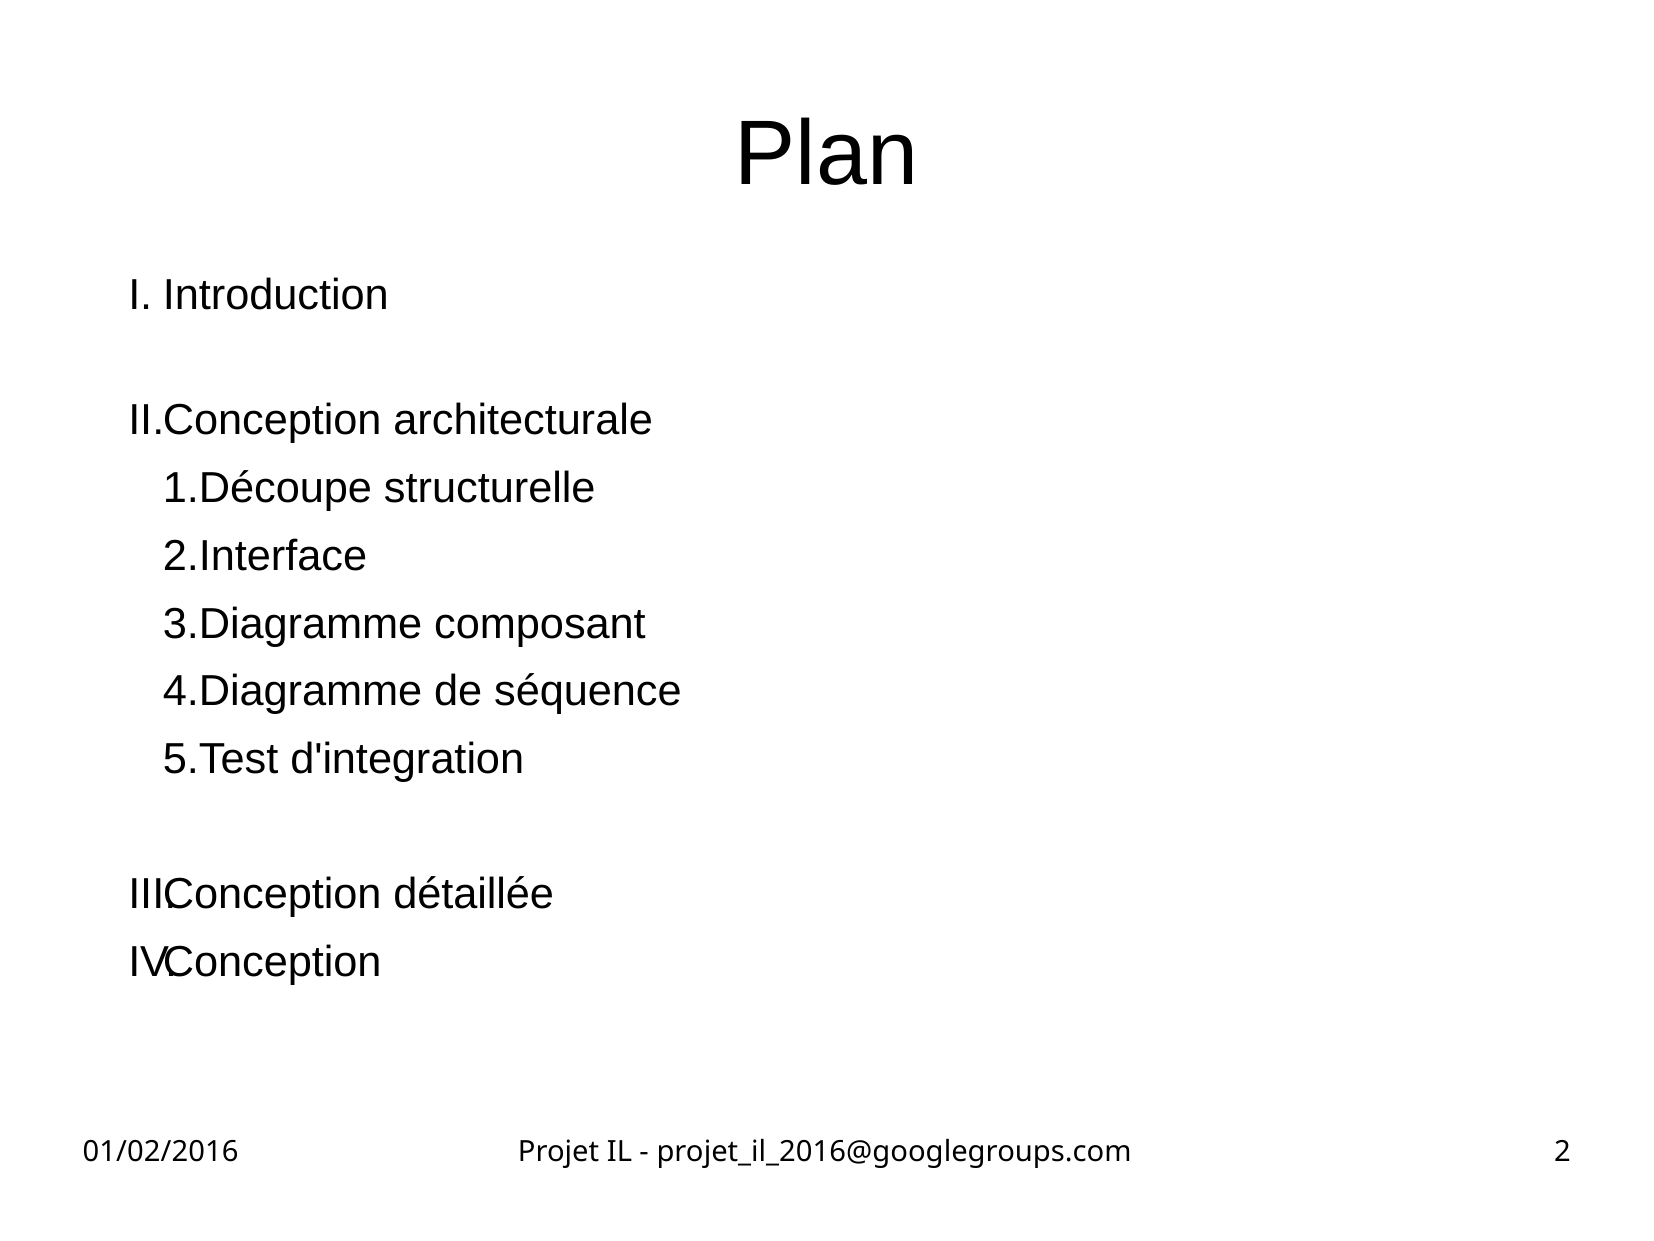

# Plan
Introduction
Conception architecturale
1.Découpe structurelle
2.Interface
3.Diagramme composant
4.Diagramme de séquence
5.Test d'integration
Conception détaillée
Conception
01/02/2016
Projet IL - projet_il_2016@googlegroups.com
2